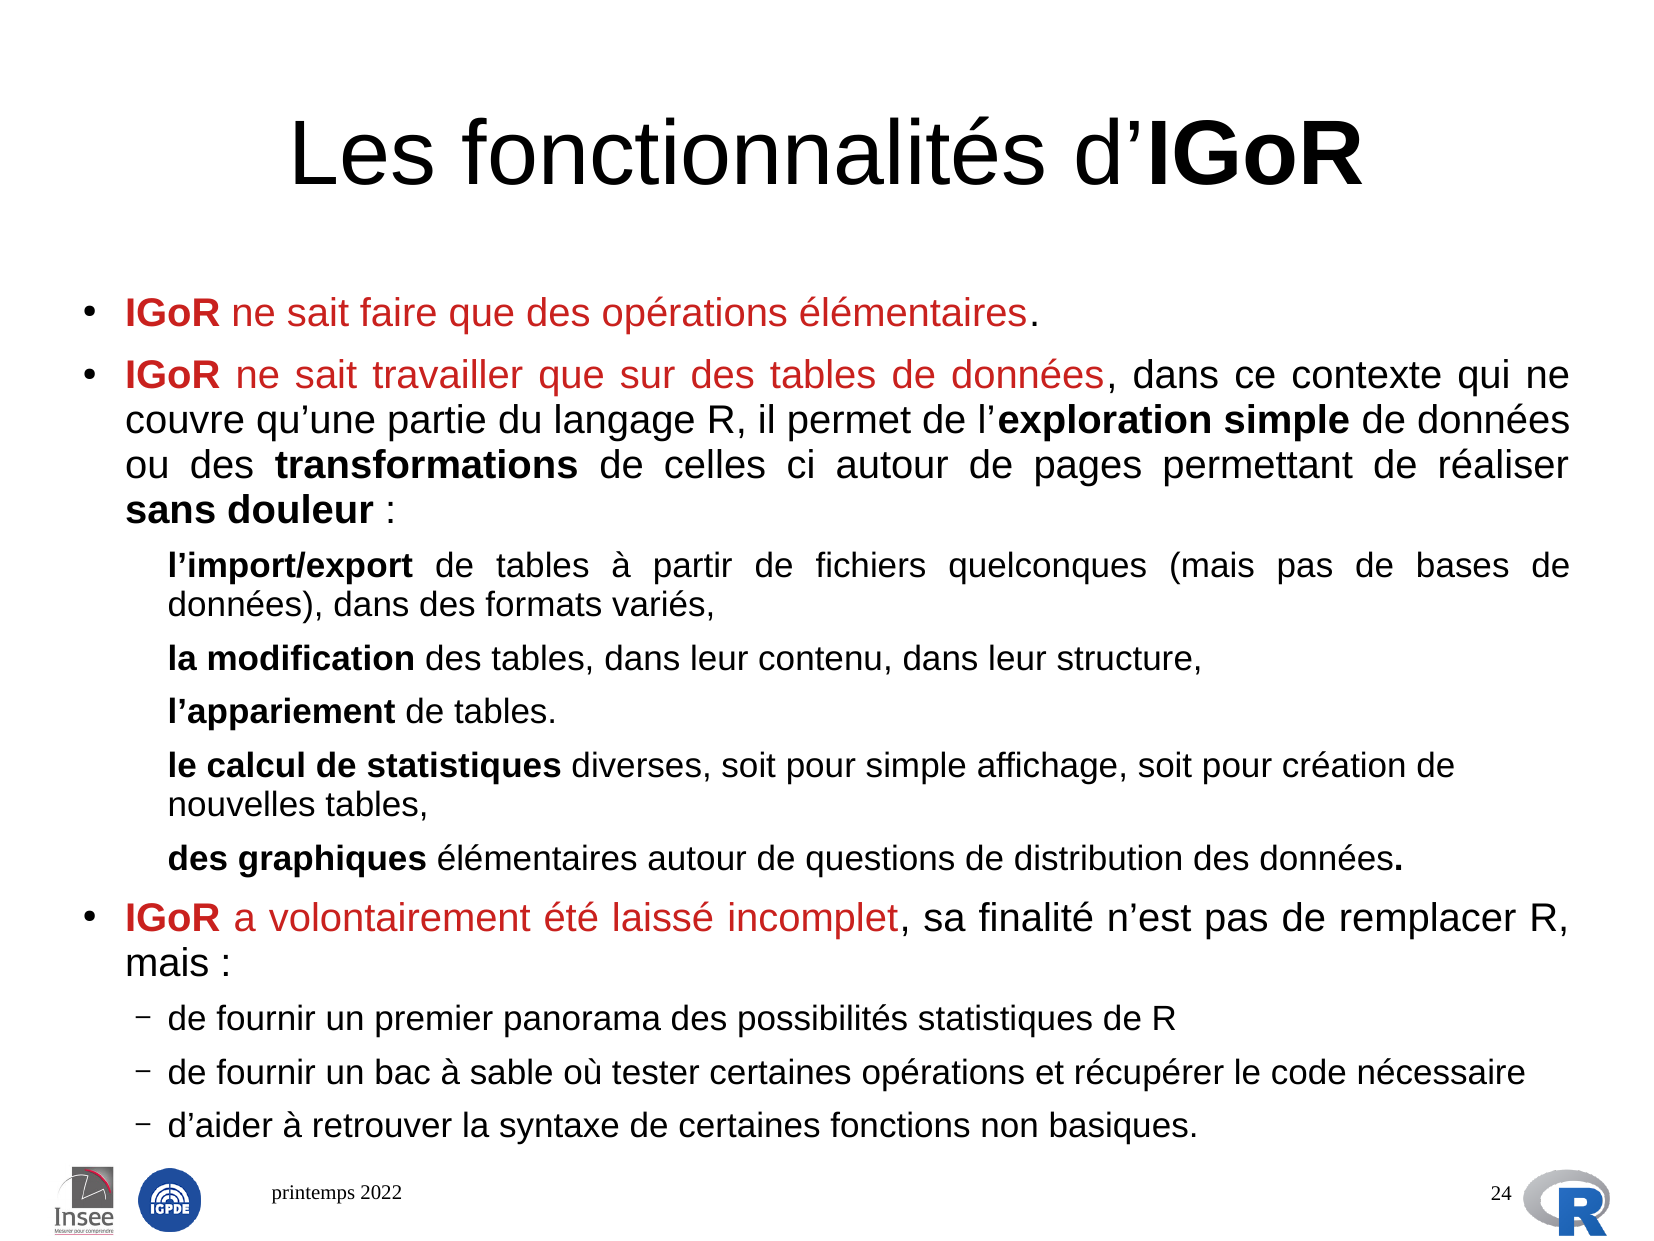

# Les fonctionnalités d’IGoR
IGoR ne sait faire que des opérations élémentaires.
IGoR ne sait travailler que sur des tables de données, dans ce contexte qui ne couvre qu’une partie du langage R, il permet de l’exploration simple de données ou des transformations de celles ci autour de pages permettant de réaliser sans douleur :
l’import/export de tables à partir de fichiers quelconques (mais pas de bases de données), dans des formats variés,
la modification des tables, dans leur contenu, dans leur structure,
l’appariement de tables.
le calcul de statistiques diverses, soit pour simple affichage, soit pour création de nouvelles tables,
des graphiques élémentaires autour de questions de distribution des données.
IGoR a volontairement été laissé incomplet, sa finalité n’est pas de remplacer R, mais :
de fournir un premier panorama des possibilités statistiques de R
de fournir un bac à sable où tester certaines opérations et récupérer le code nécessaire
d’aider à retrouver la syntaxe de certaines fonctions non basiques.
printemps 2022
24